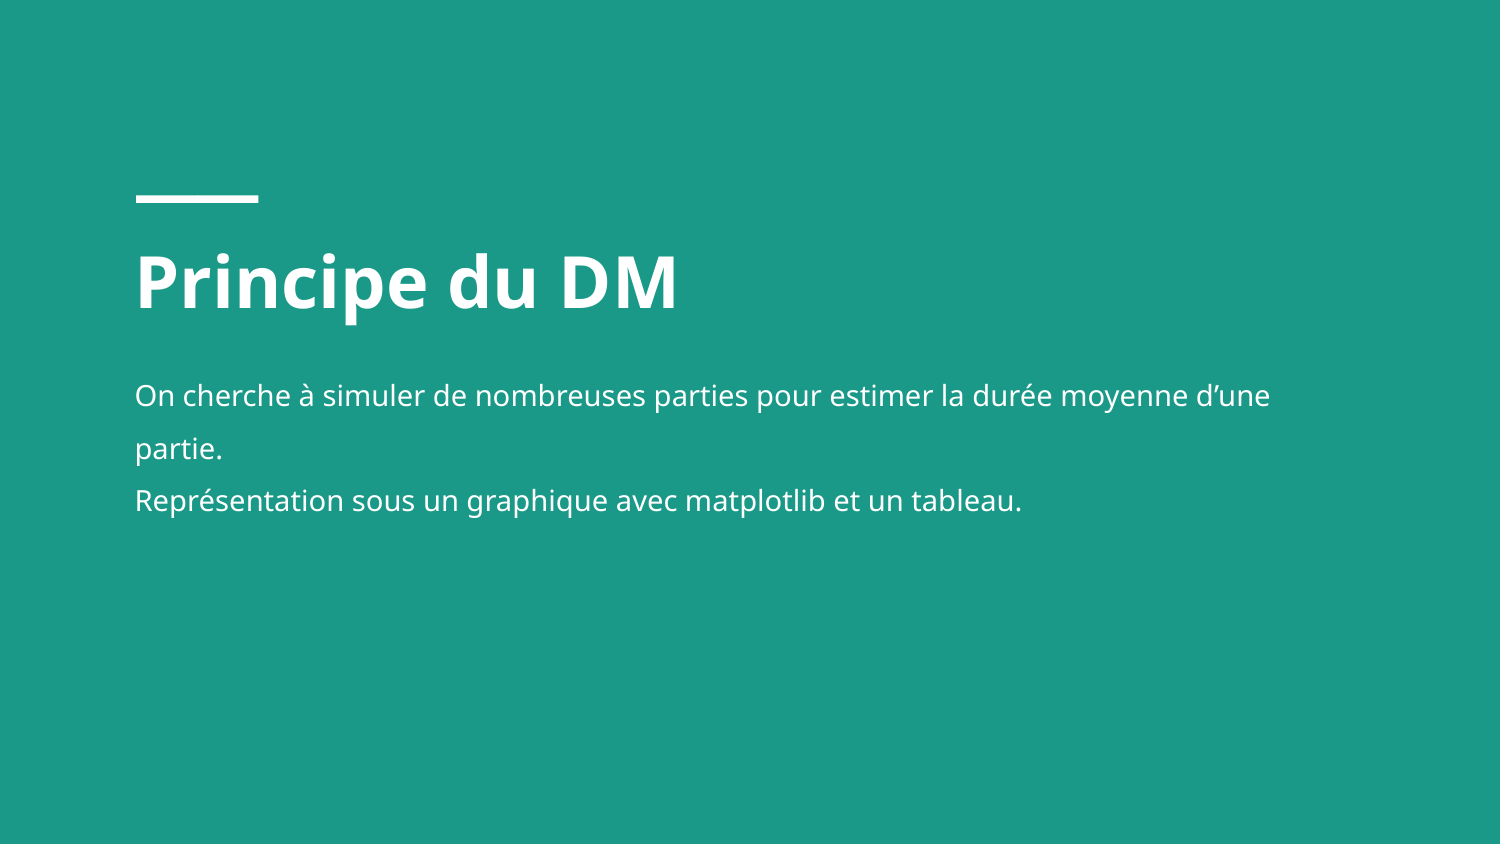

# Principe du DM
On cherche à simuler de nombreuses parties pour estimer la durée moyenne d’une partie.
Représentation sous un graphique avec matplotlib et un tableau.